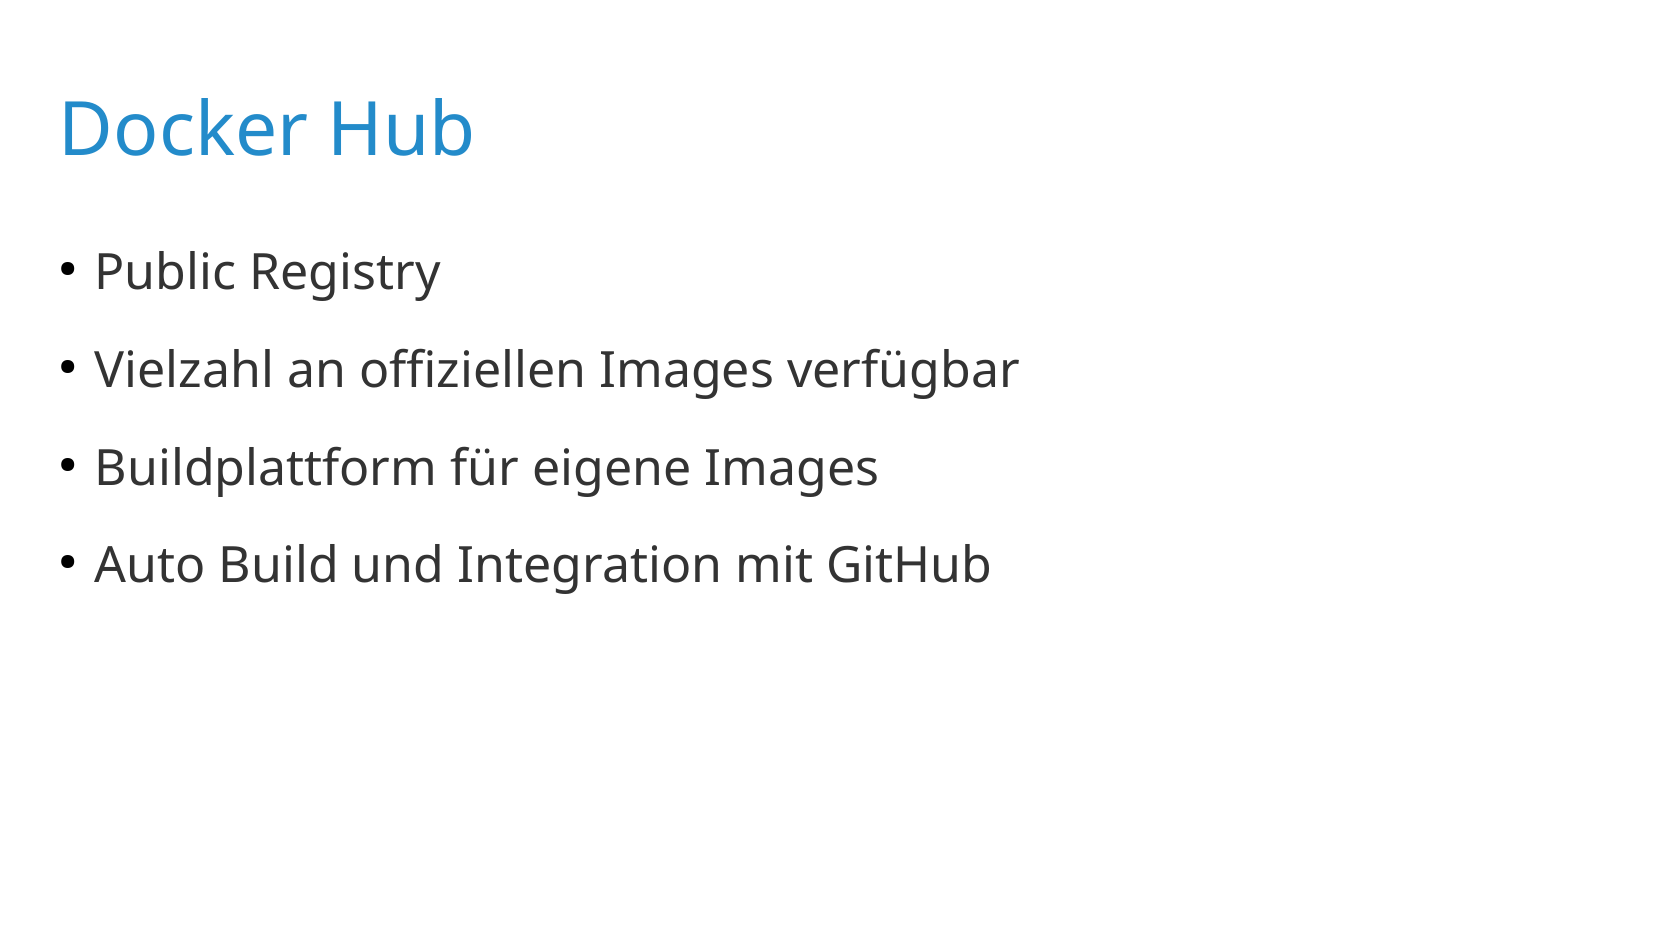

# Docker Hub
Public Registry
Vielzahl an offiziellen Images verfügbar
Buildplattform für eigene Images
Auto Build und Integration mit GitHub